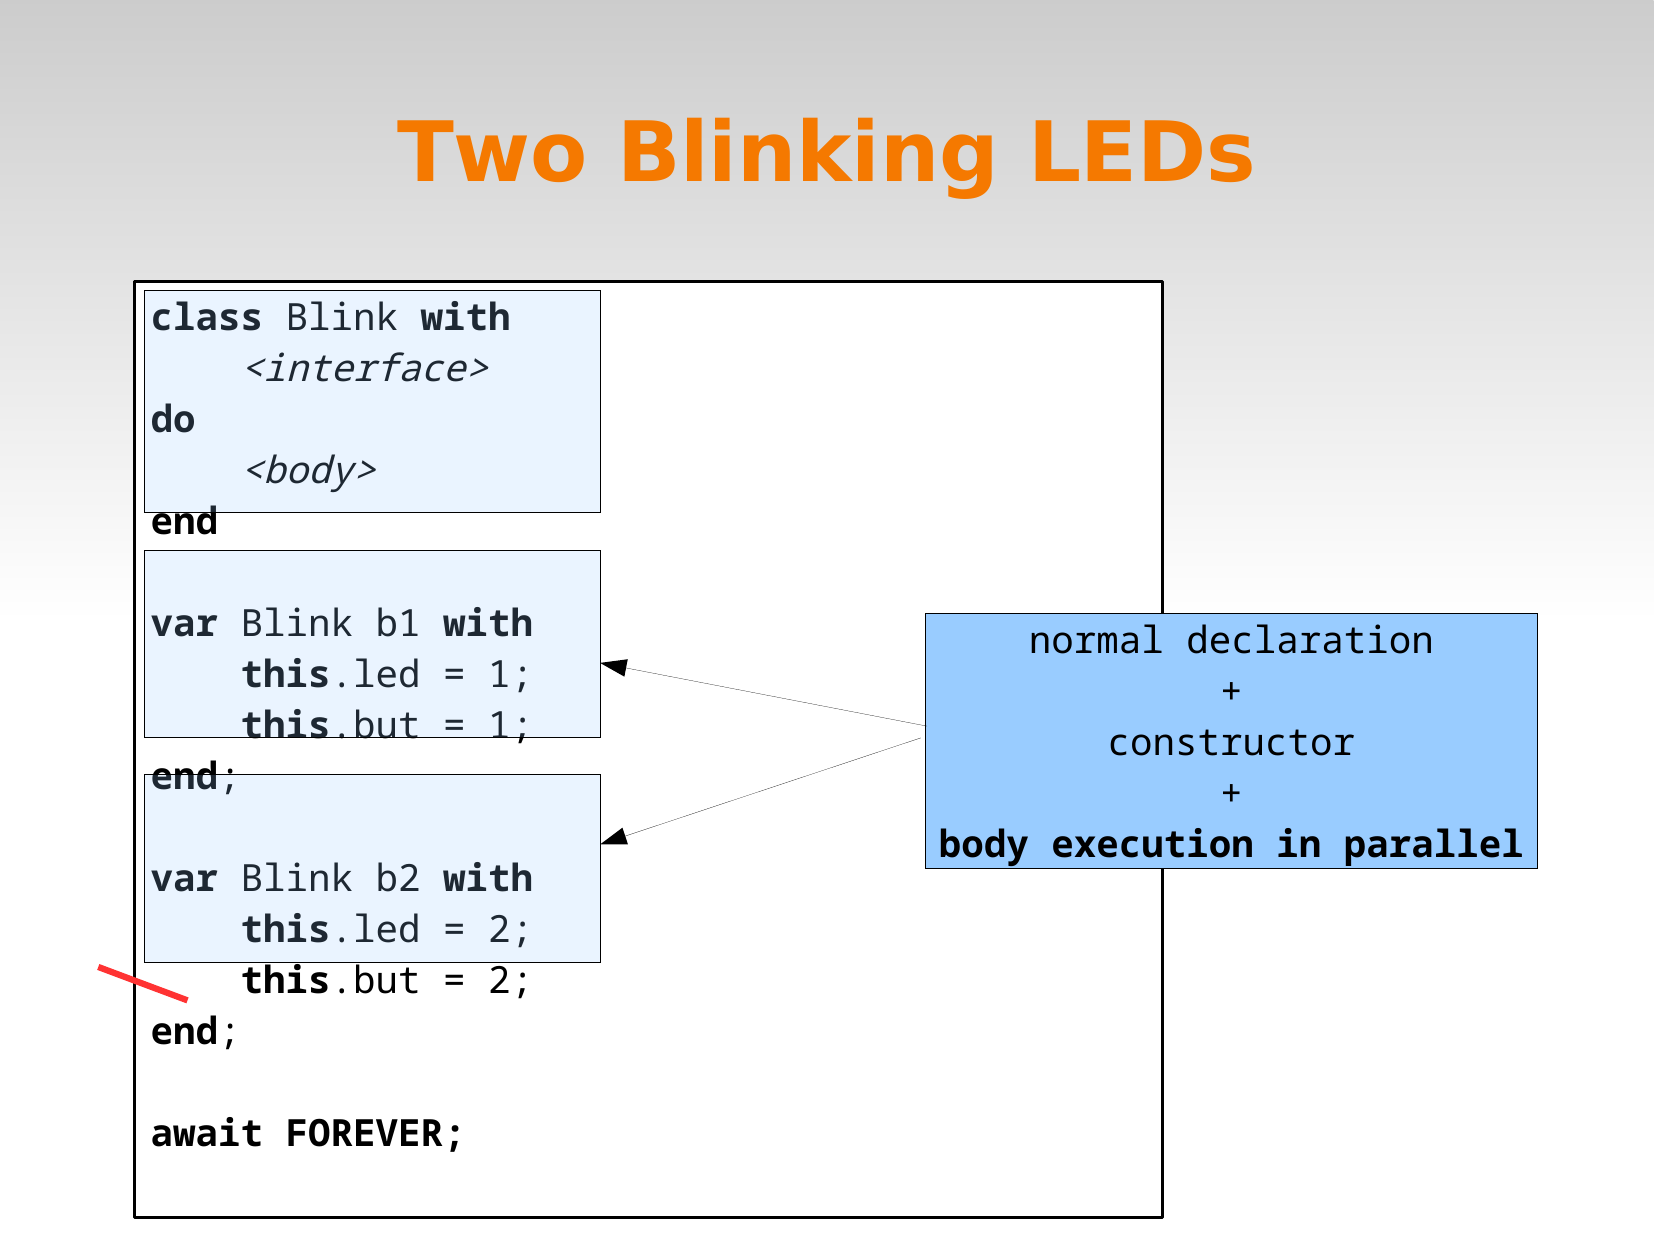

# Two Blinking LEDs
class Blink with
 <interface>
do
 <body>
end
var Blink b1 with
 this.led = 1;
 this.but = 1;
end;
var Blink b2 with
 this.led = 2;
 this.but = 2;
end;
await FOREVER;
normal declaration
+
constructor
+
body execution in parallel